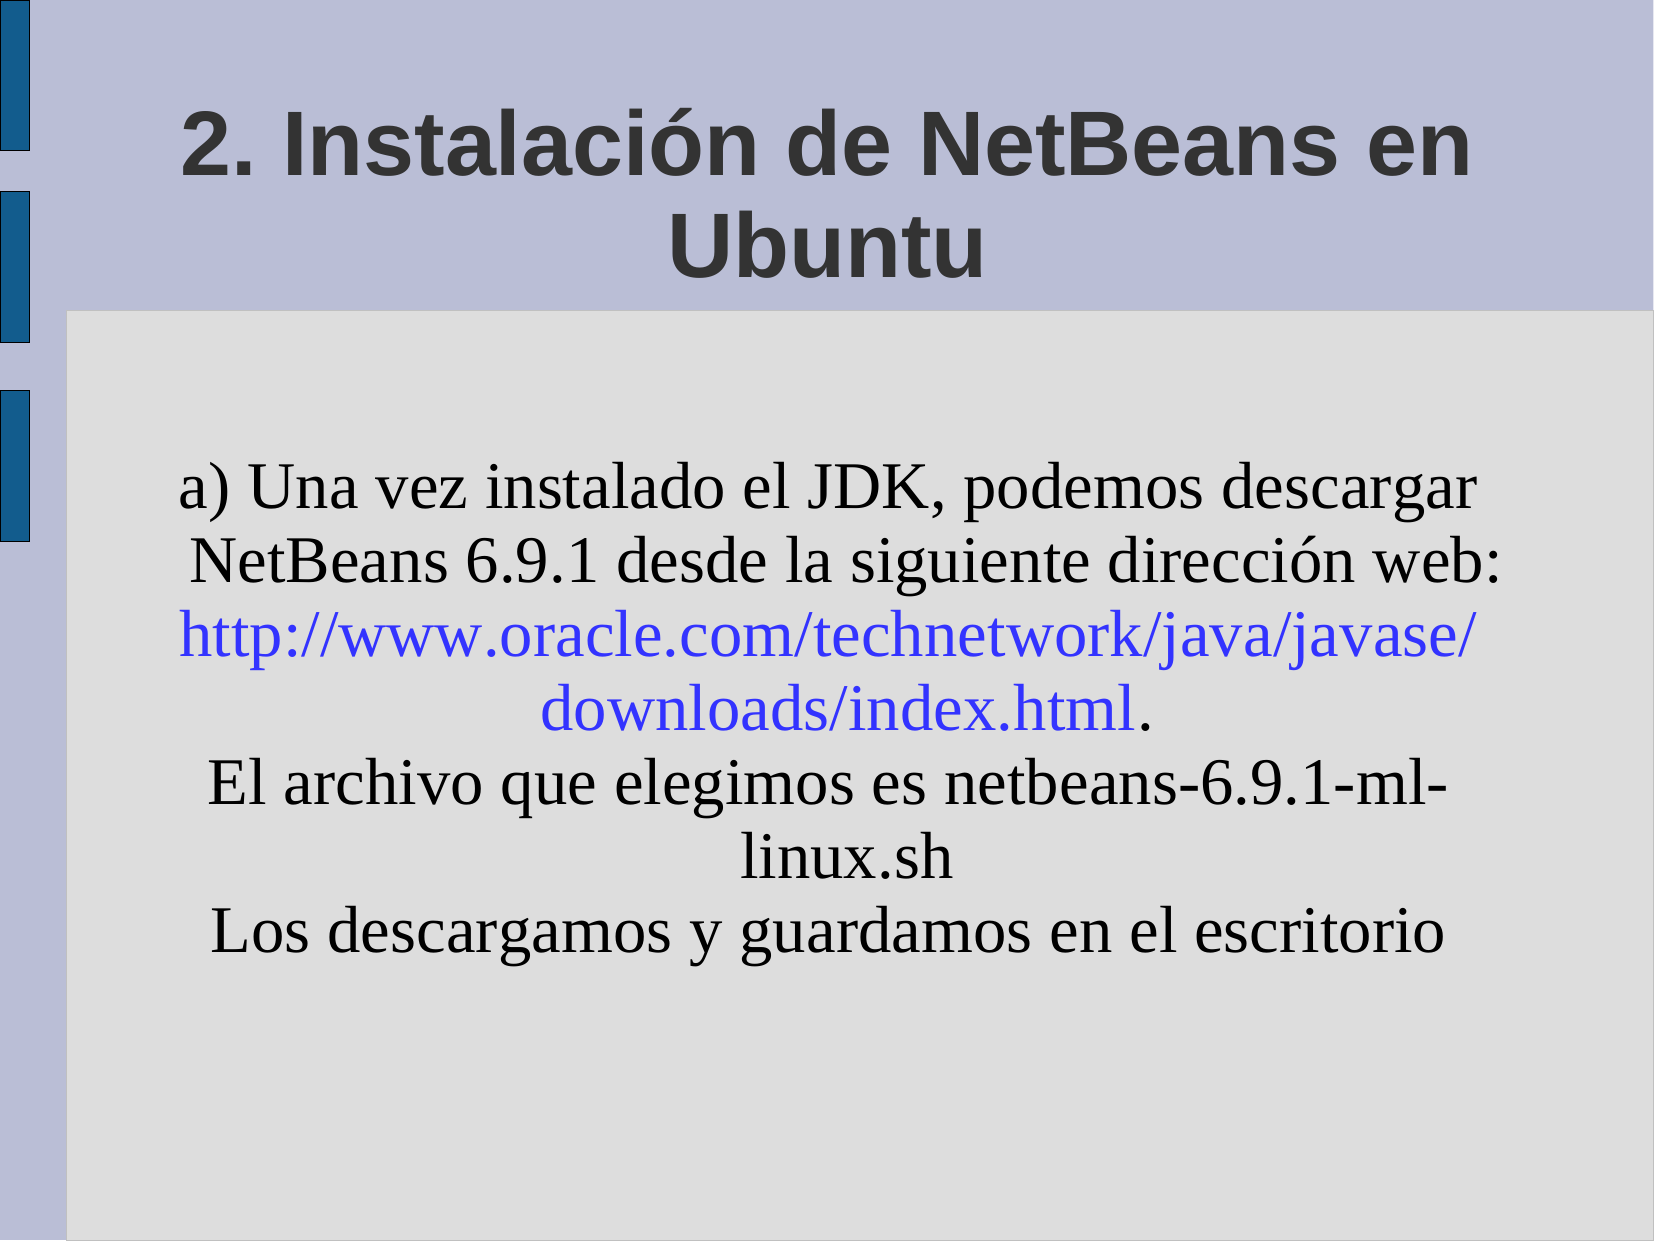

# 2. Instalación de NetBeans en Ubuntu
a) Una vez instalado el JDK, podemos descargar NetBeans 6.9.1 desde la siguiente dirección web:
http://www.oracle.com/technetwork/java/javase/downloads/index.html.
El archivo que elegimos es netbeans-6.9.1-ml-linux.sh
Los descargamos y guardamos en el escritorio